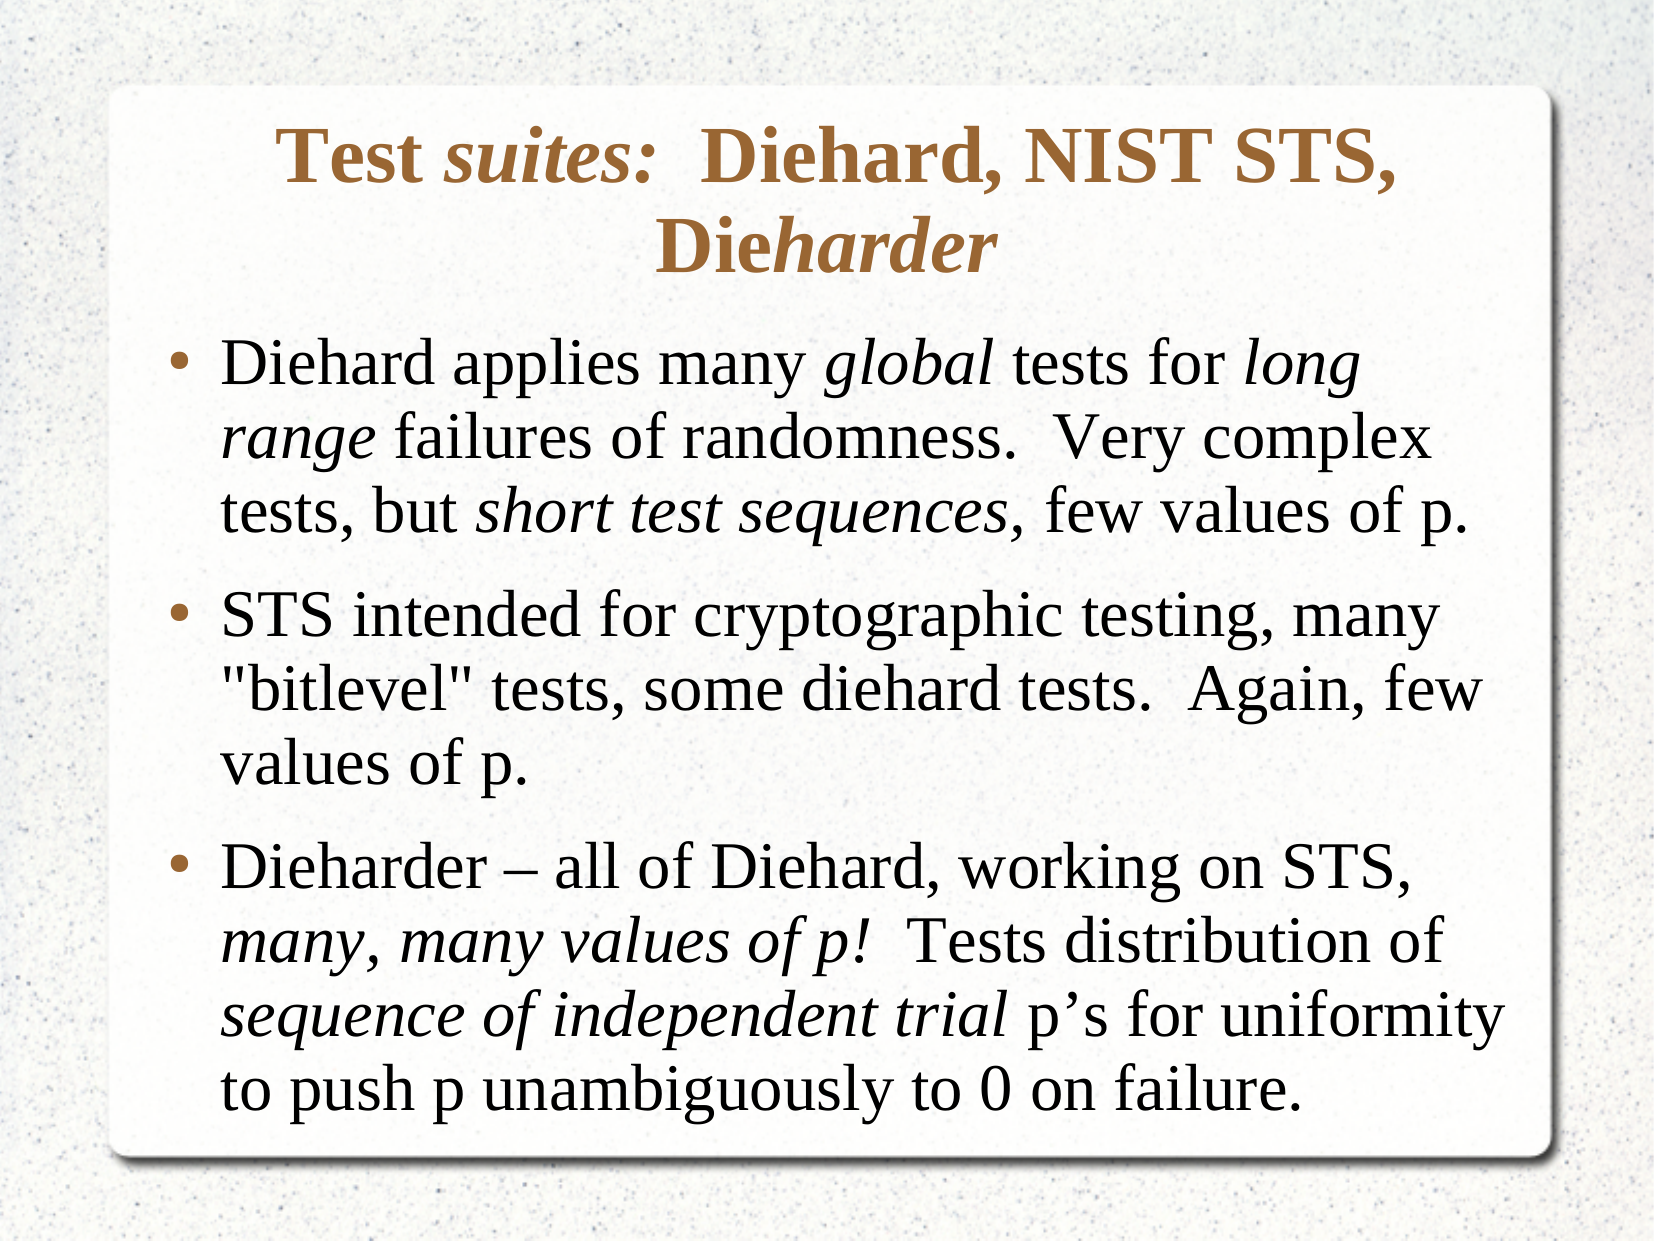

# Test suites: Diehard, NIST STS, Dieharder
Diehard applies many global tests for long range failures of randomness. Very complex tests, but short test sequences, few values of p.
STS intended for cryptographic testing, many "bitlevel" tests, some diehard tests. Again, few values of p.
Dieharder – all of Diehard, working on STS, many, many values of p! Tests distribution of sequence of independent trial p’s for uniformity to push p unambiguously to 0 on failure.